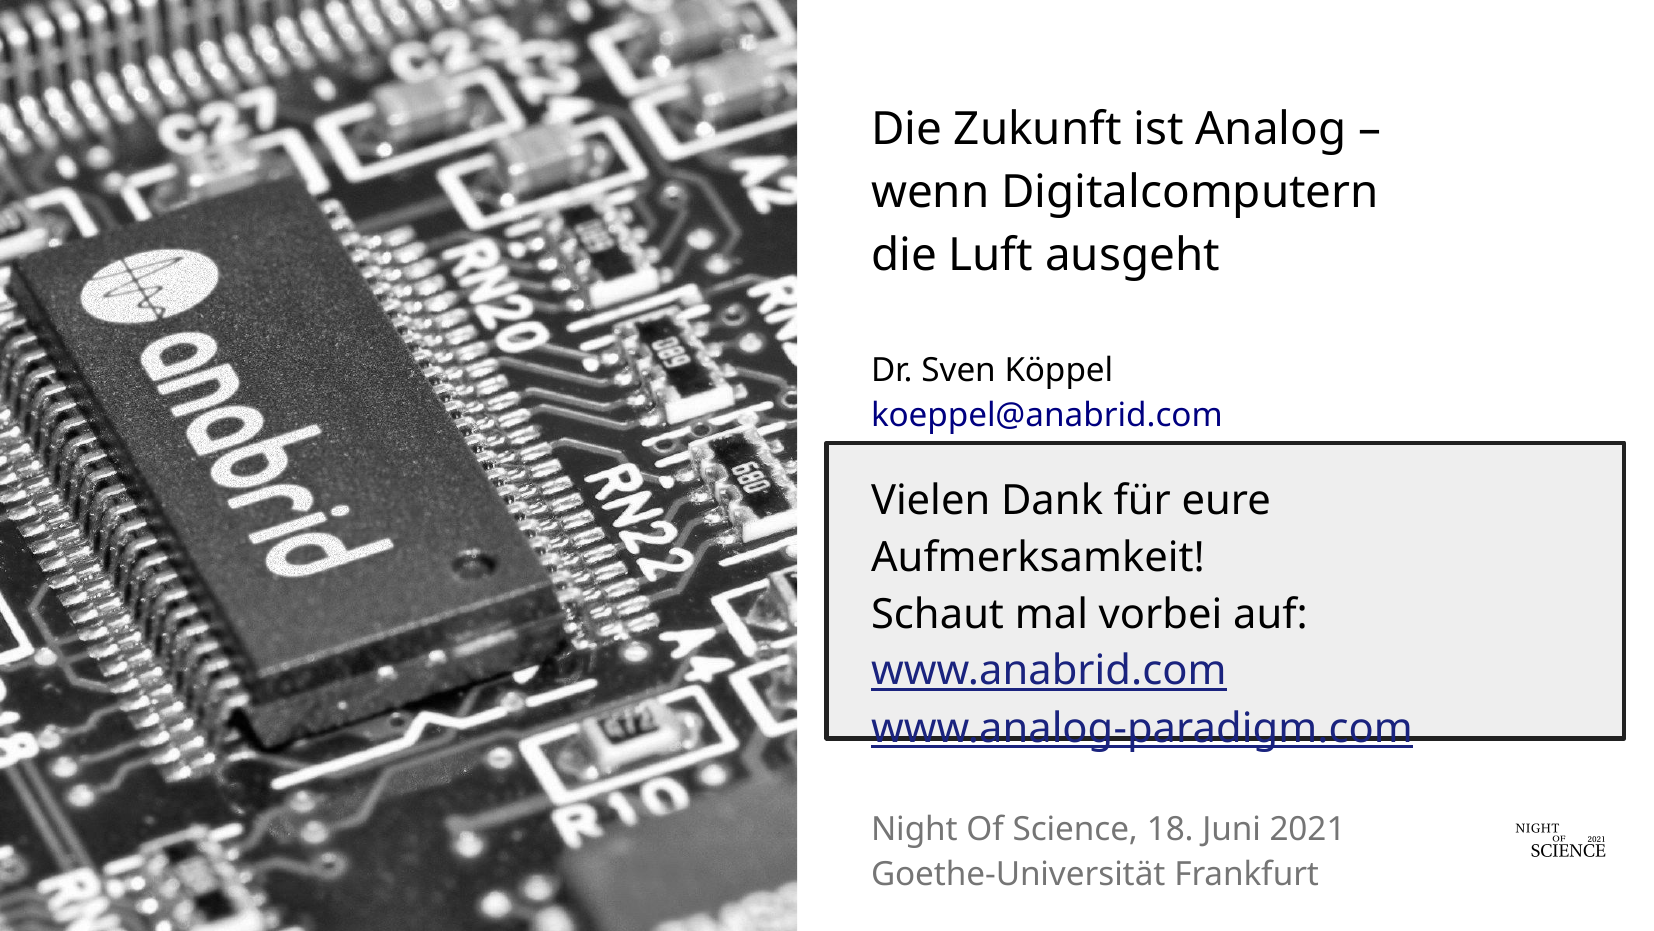

Die Zukunft ist Analog – wenn Digitalcomputern die Luft ausgeht
Dr. Sven Köppel koeppel@anabrid.com
Vielen Dank für eure Aufmerksamkeit!
Schaut mal vorbei auf:
www.anabrid.com
www.analog-paradigm.com
Night Of Science, 18. Juni 2021
Goethe-Universität Frankfurt